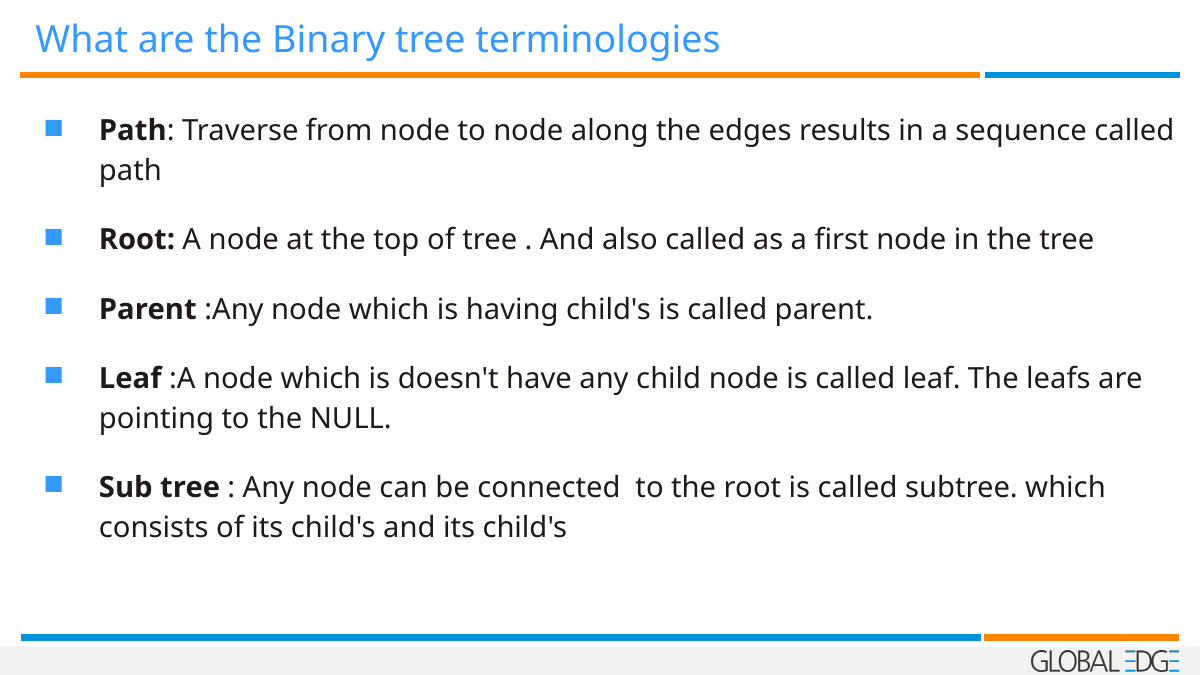

# What are the Binary tree terminologies
Path: Traverse from node to node along the edges results in a sequence called path
Root: A node at the top of tree . And also called as a first node in the tree
Parent :Any node which is having child's is called parent.
Leaf :A node which is doesn't have any child node is called leaf. The leafs are pointing to the NULL.
Sub tree : Any node can be connected to the root is called subtree. which consists of its child's and its child's